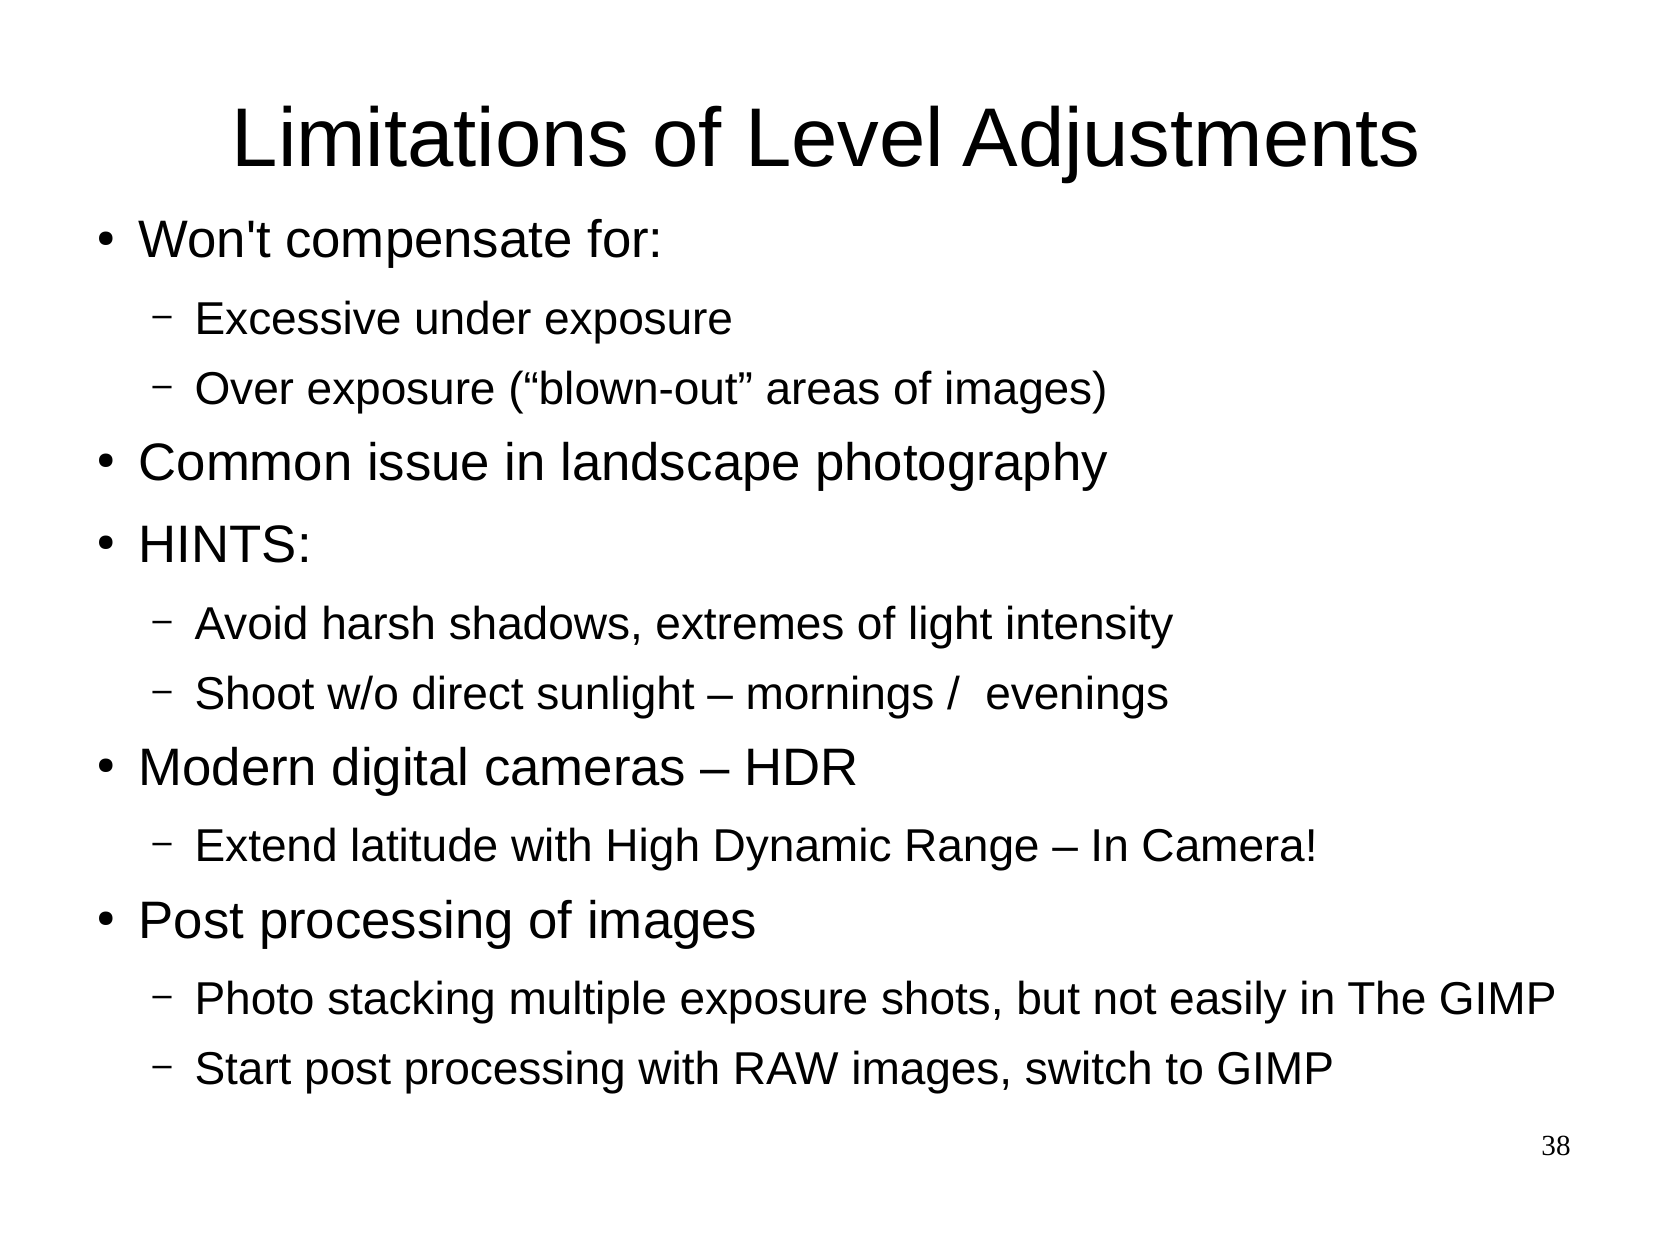

# Limitations of Level Adjustments
Won't compensate for:
Excessive under exposure
Over exposure (“blown-out” areas of images)
Common issue in landscape photography
HINTS:
Avoid harsh shadows, extremes of light intensity
Shoot w/o direct sunlight – mornings / evenings
Modern digital cameras – HDR
Extend latitude with High Dynamic Range – In Camera!
Post processing of images
Photo stacking multiple exposure shots, but not easily in The GIMP
Start post processing with RAW images, switch to GIMP
38